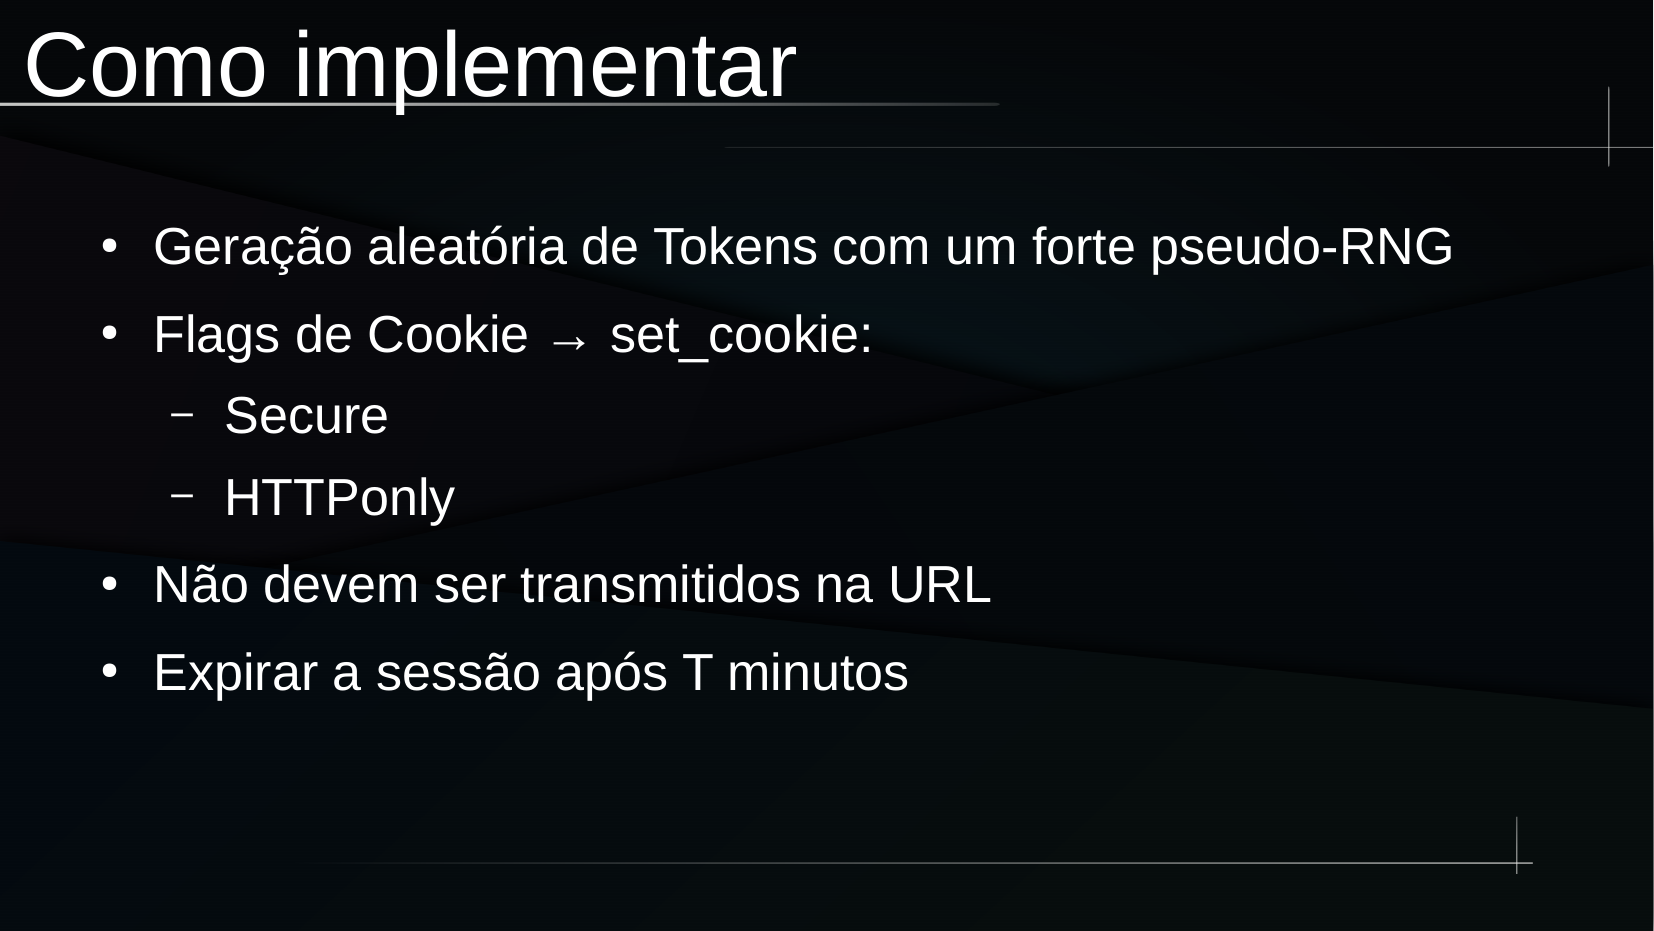

# Como implementar
Geração aleatória de Tokens com um forte pseudo-RNG
Flags de Cookie → set_cookie:
Secure
HTTPonly
Não devem ser transmitidos na URL
Expirar a sessão após T minutos